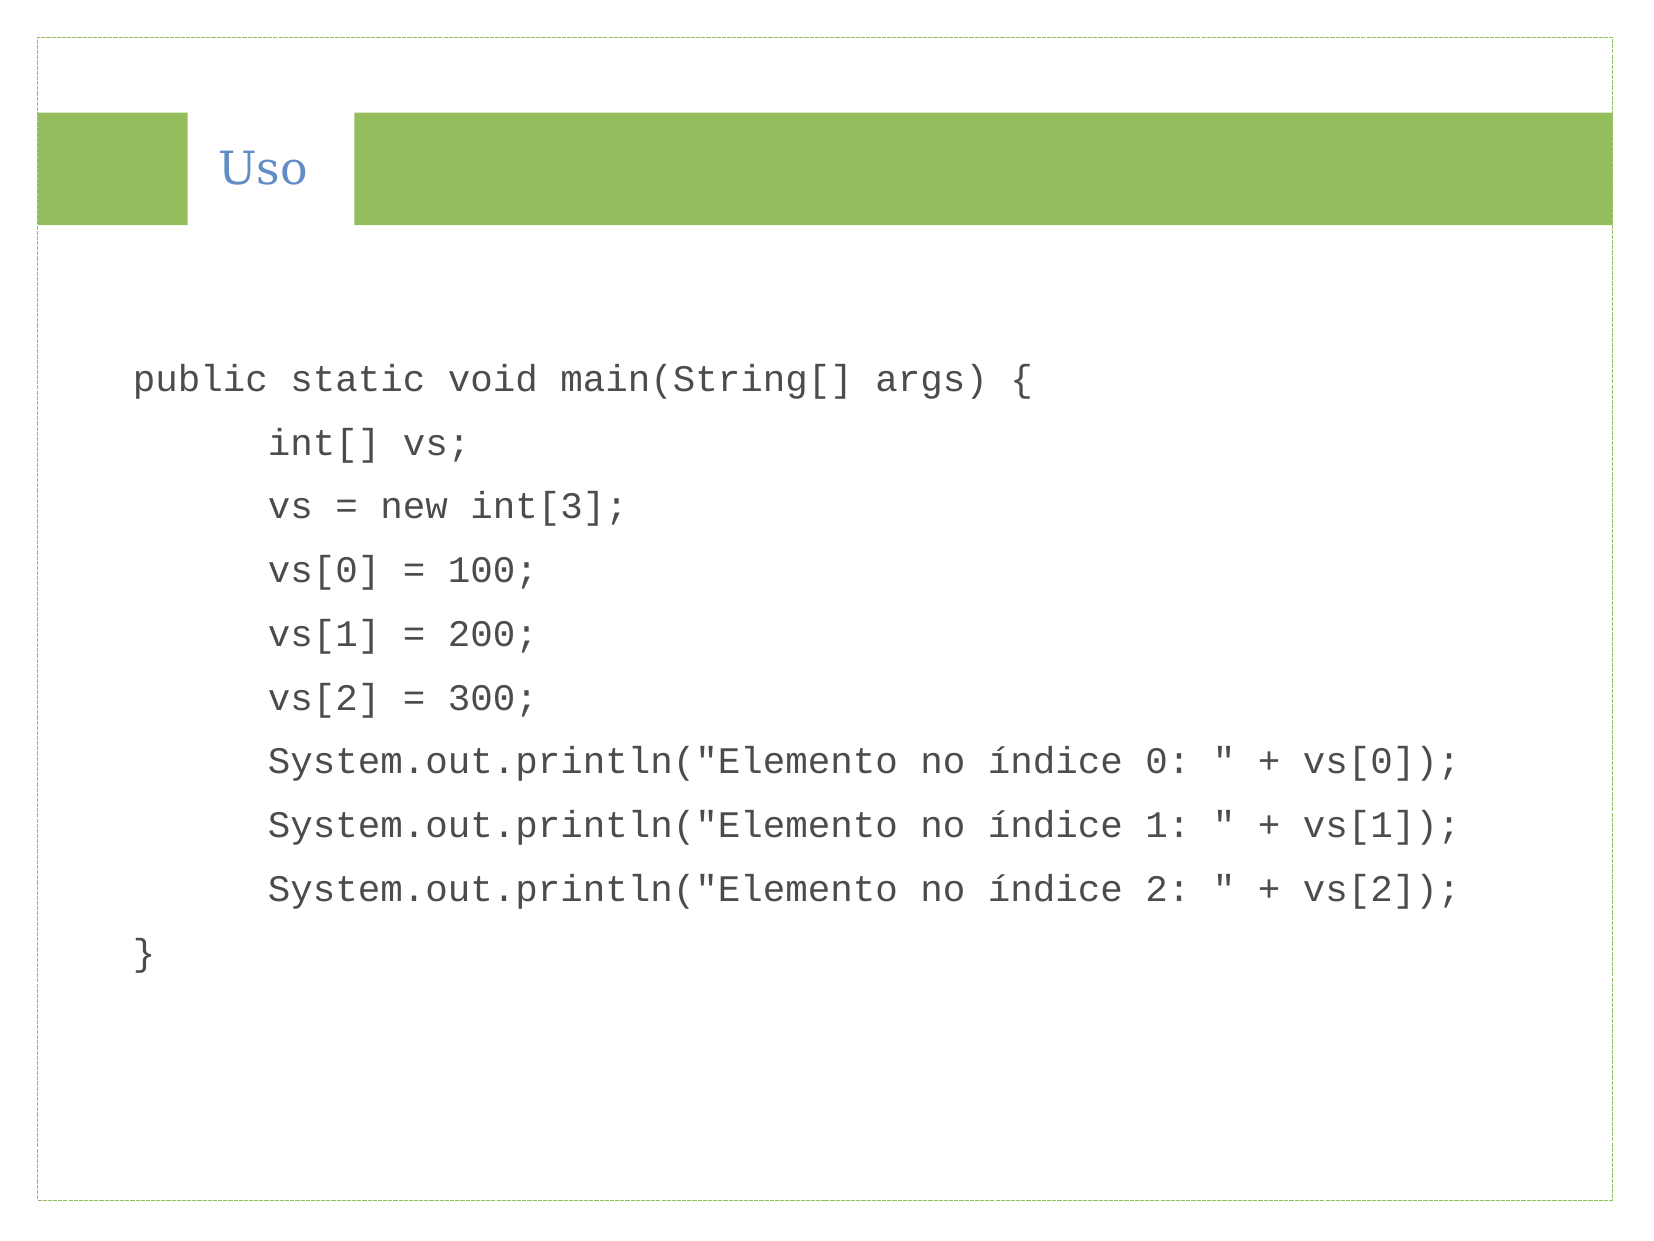

Uso
public static void main(String[] args) {
 int[] vs;
 vs = new int[3];
 vs[0] = 100;
 vs[1] = 200;
 vs[2] = 300;
 System.out.println("Elemento no índice 0: " + vs[0]);
 System.out.println("Elemento no índice 1: " + vs[1]);
 System.out.println("Elemento no índice 2: " + vs[2]);
}